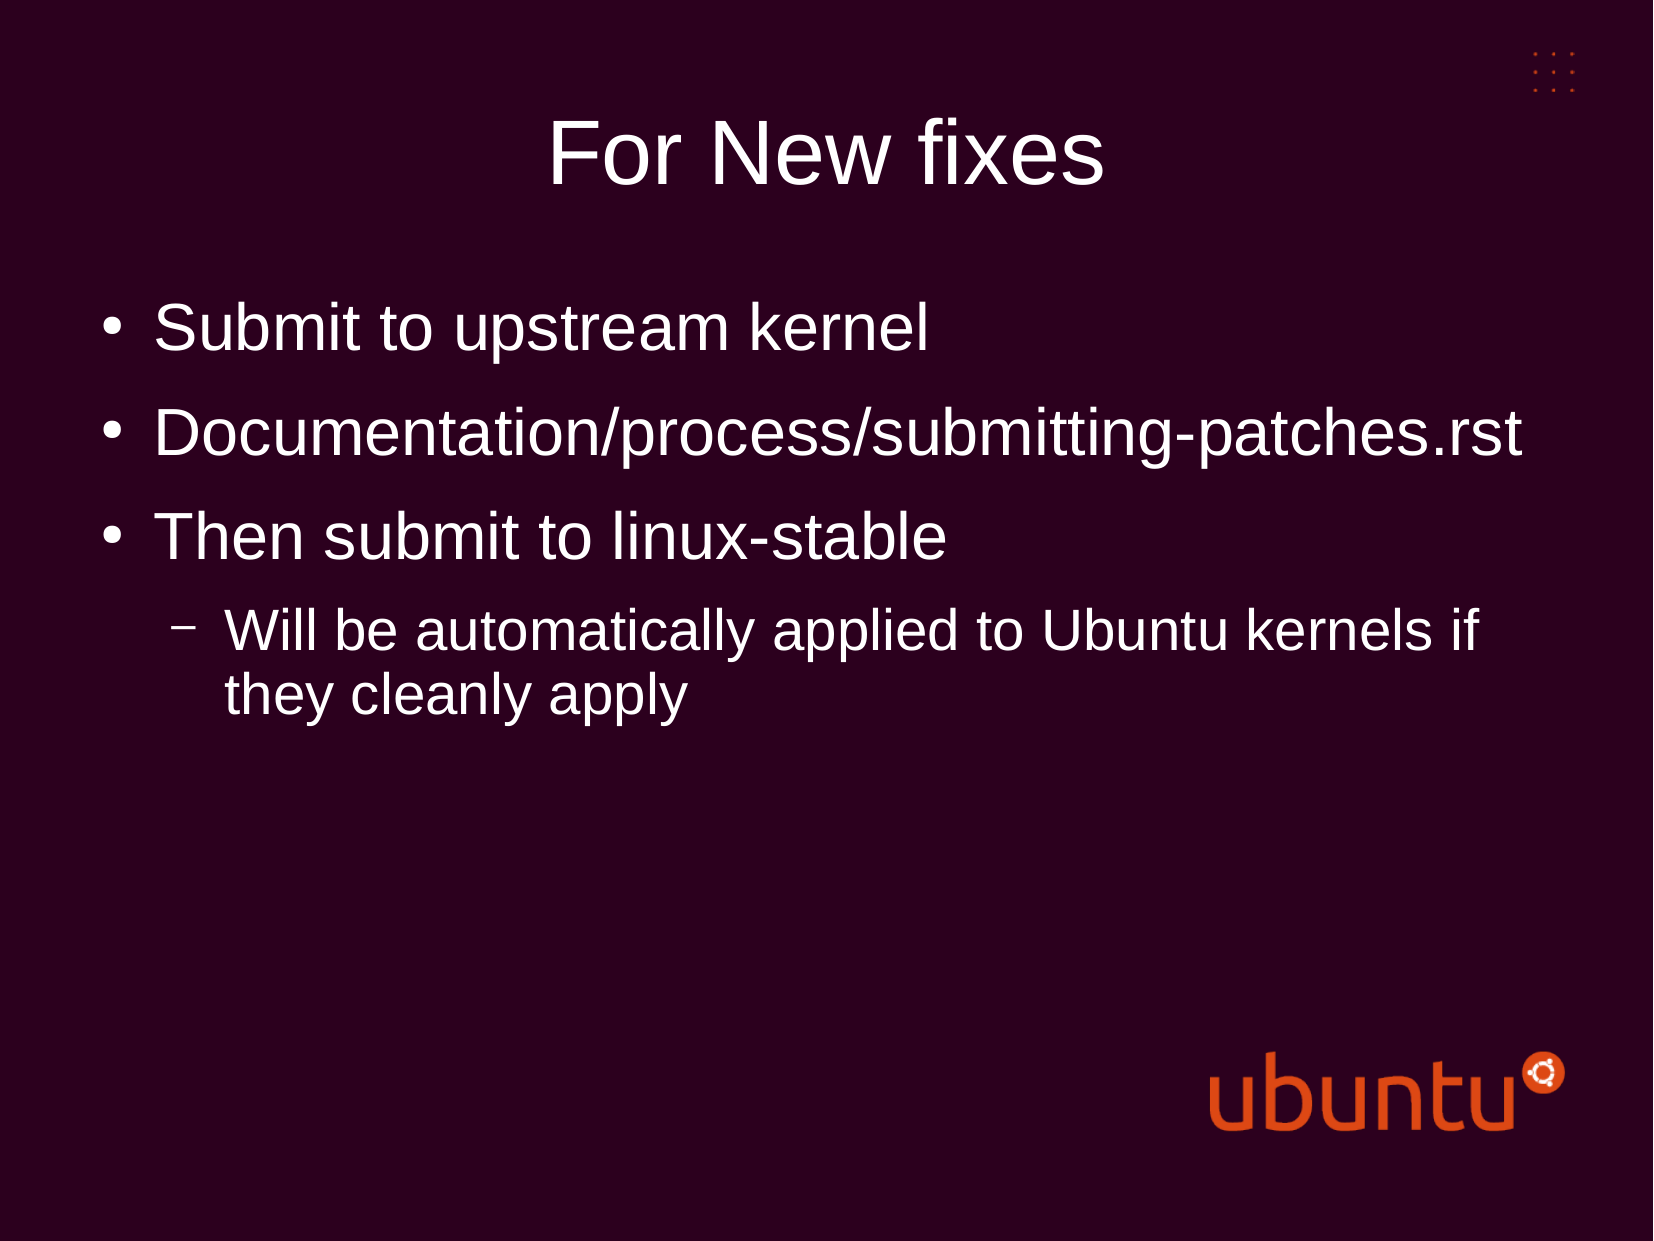

# For New fixes
Submit to upstream kernel
Documentation/process/submitting-patches.rst
Then submit to linux-stable
Will be automatically applied to Ubuntu kernels if they cleanly apply